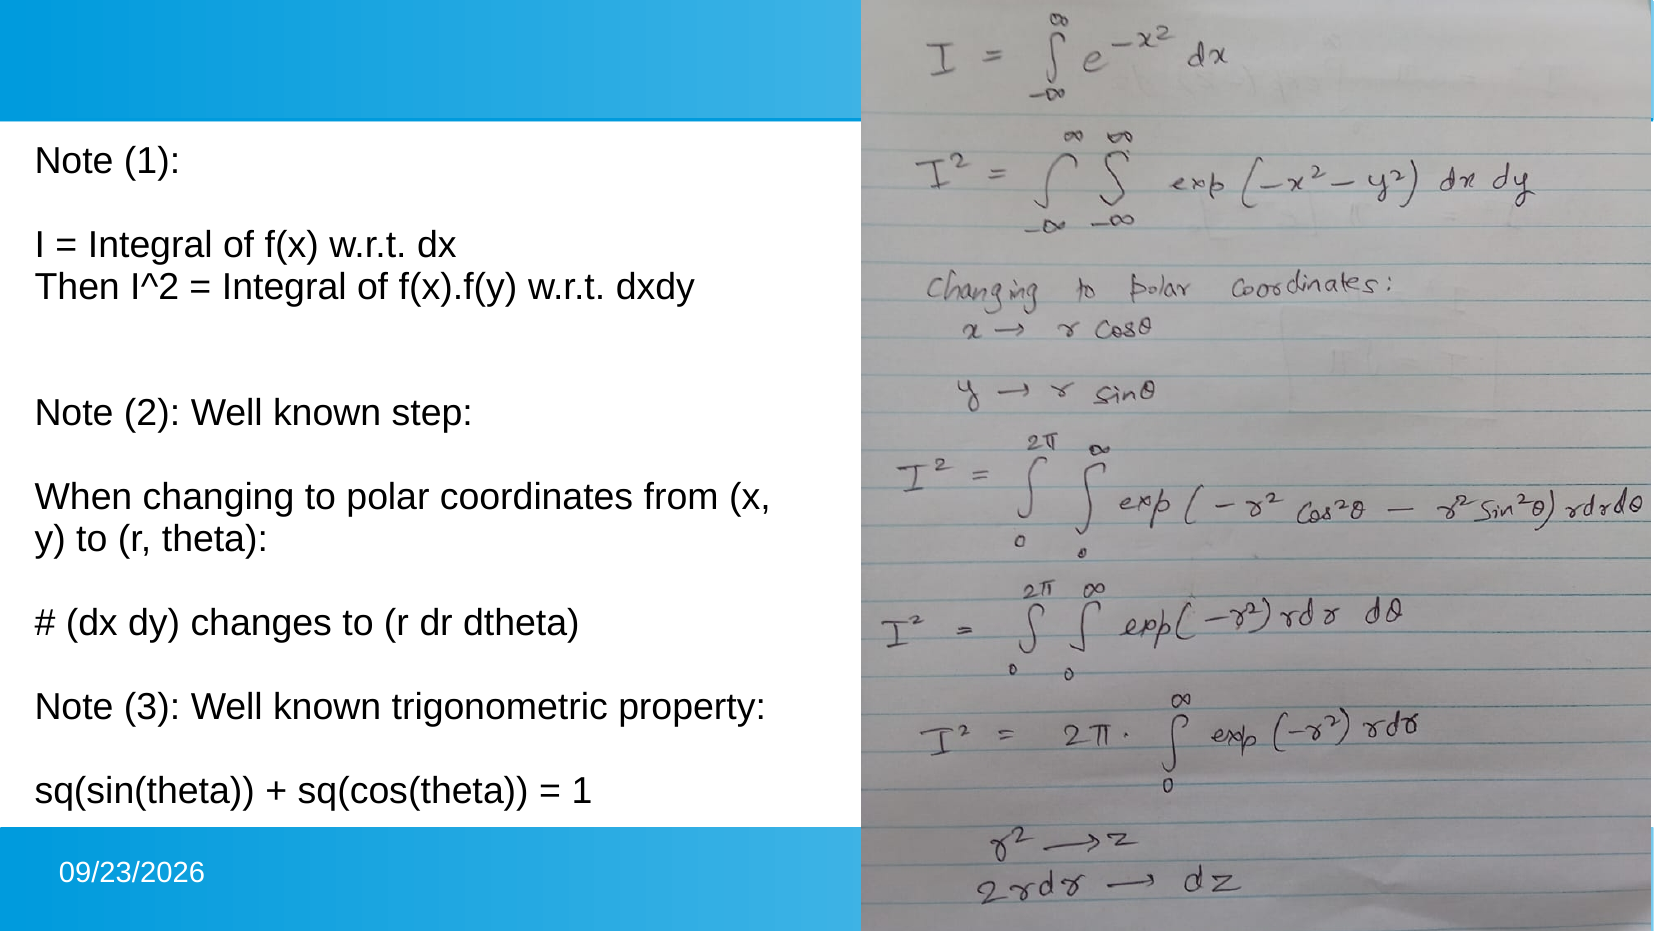

#
Note (1):
I = Integral of f(x) w.r.t. dx
Then I^2 = Integral of f(x).f(y) w.r.t. dxdy
Note (2): Well known step:
When changing to polar coordinates from (x, y) to (r, theta):
# (dx dy) changes to (r dr dtheta)
Note (3): Well known trigonometric property:
sq(sin(theta)) + sq(cos(theta)) = 1
3